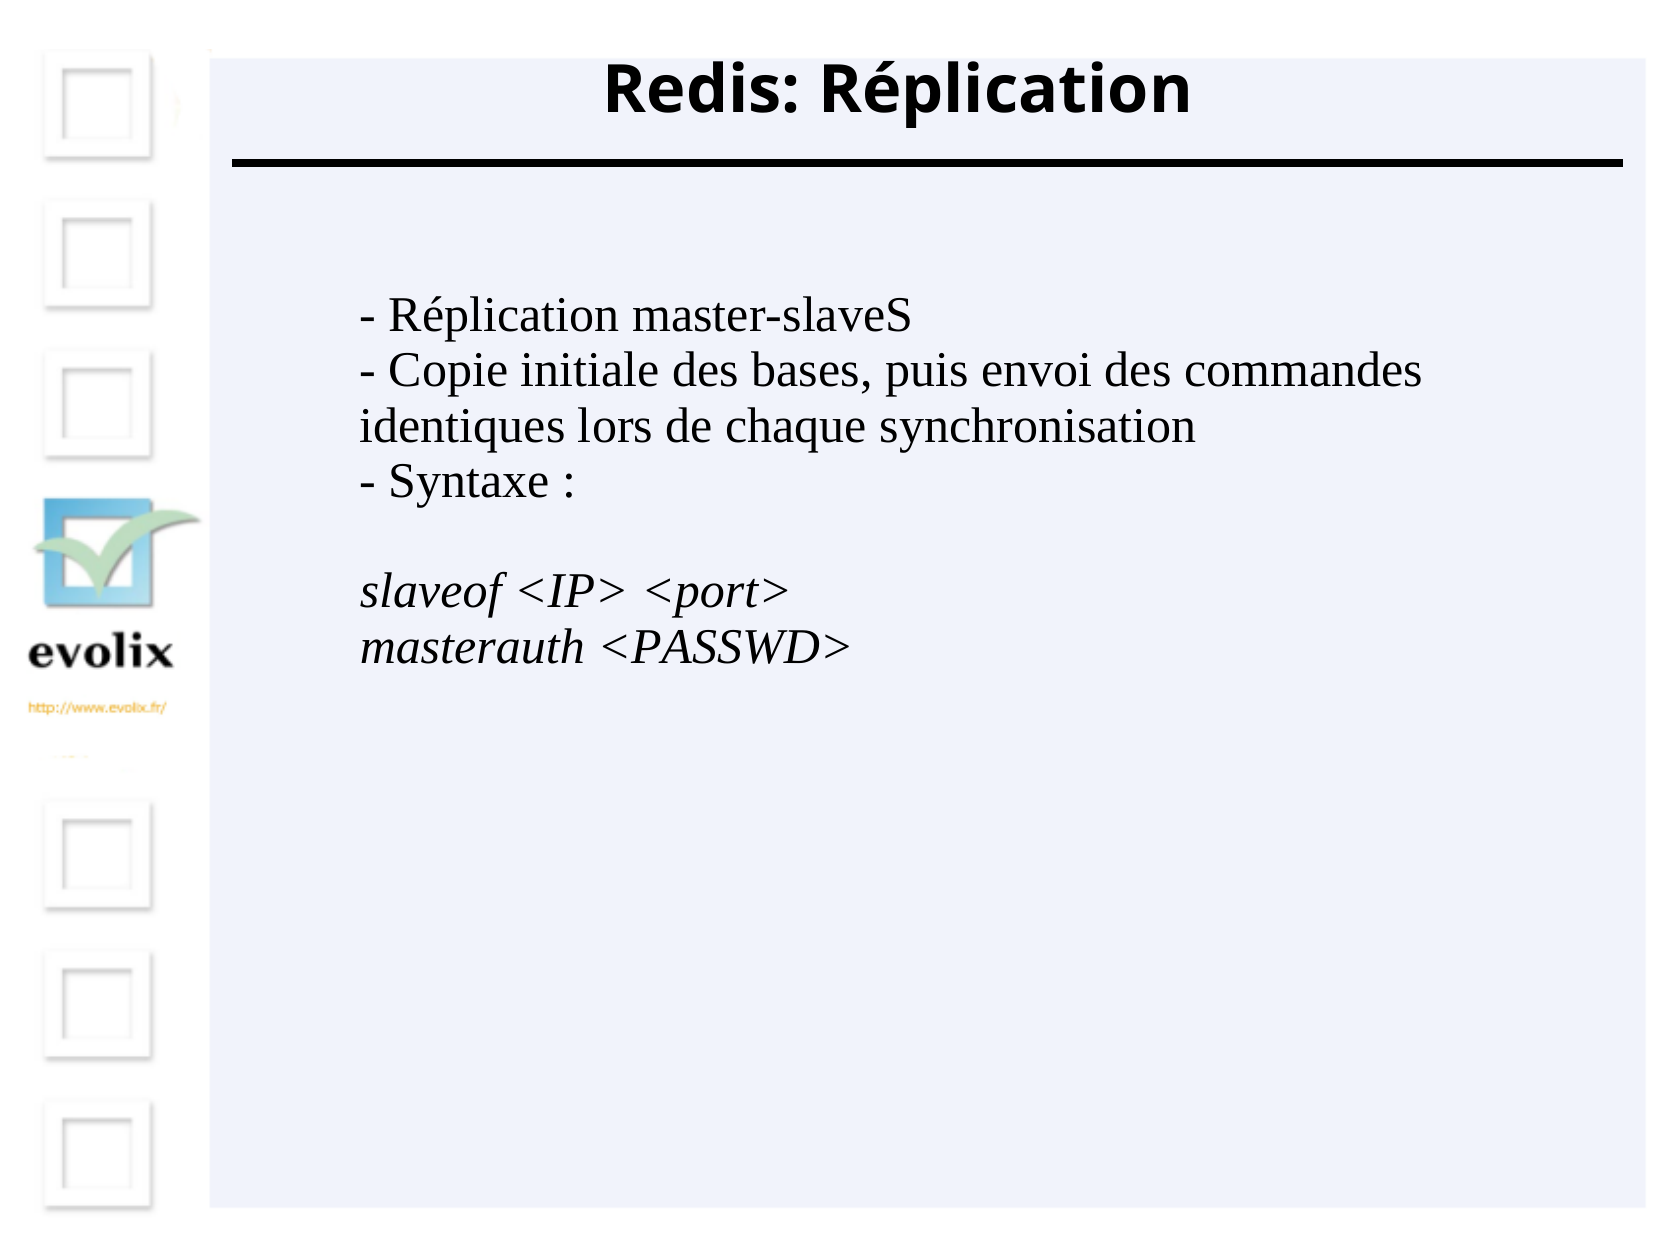

# Redis: Réplication
- Réplication master-slaveS
- Copie initiale des bases, puis envoi des commandes identiques lors de chaque synchronisation
- Syntaxe :
slaveof <IP> <port>
masterauth <PASSWD>